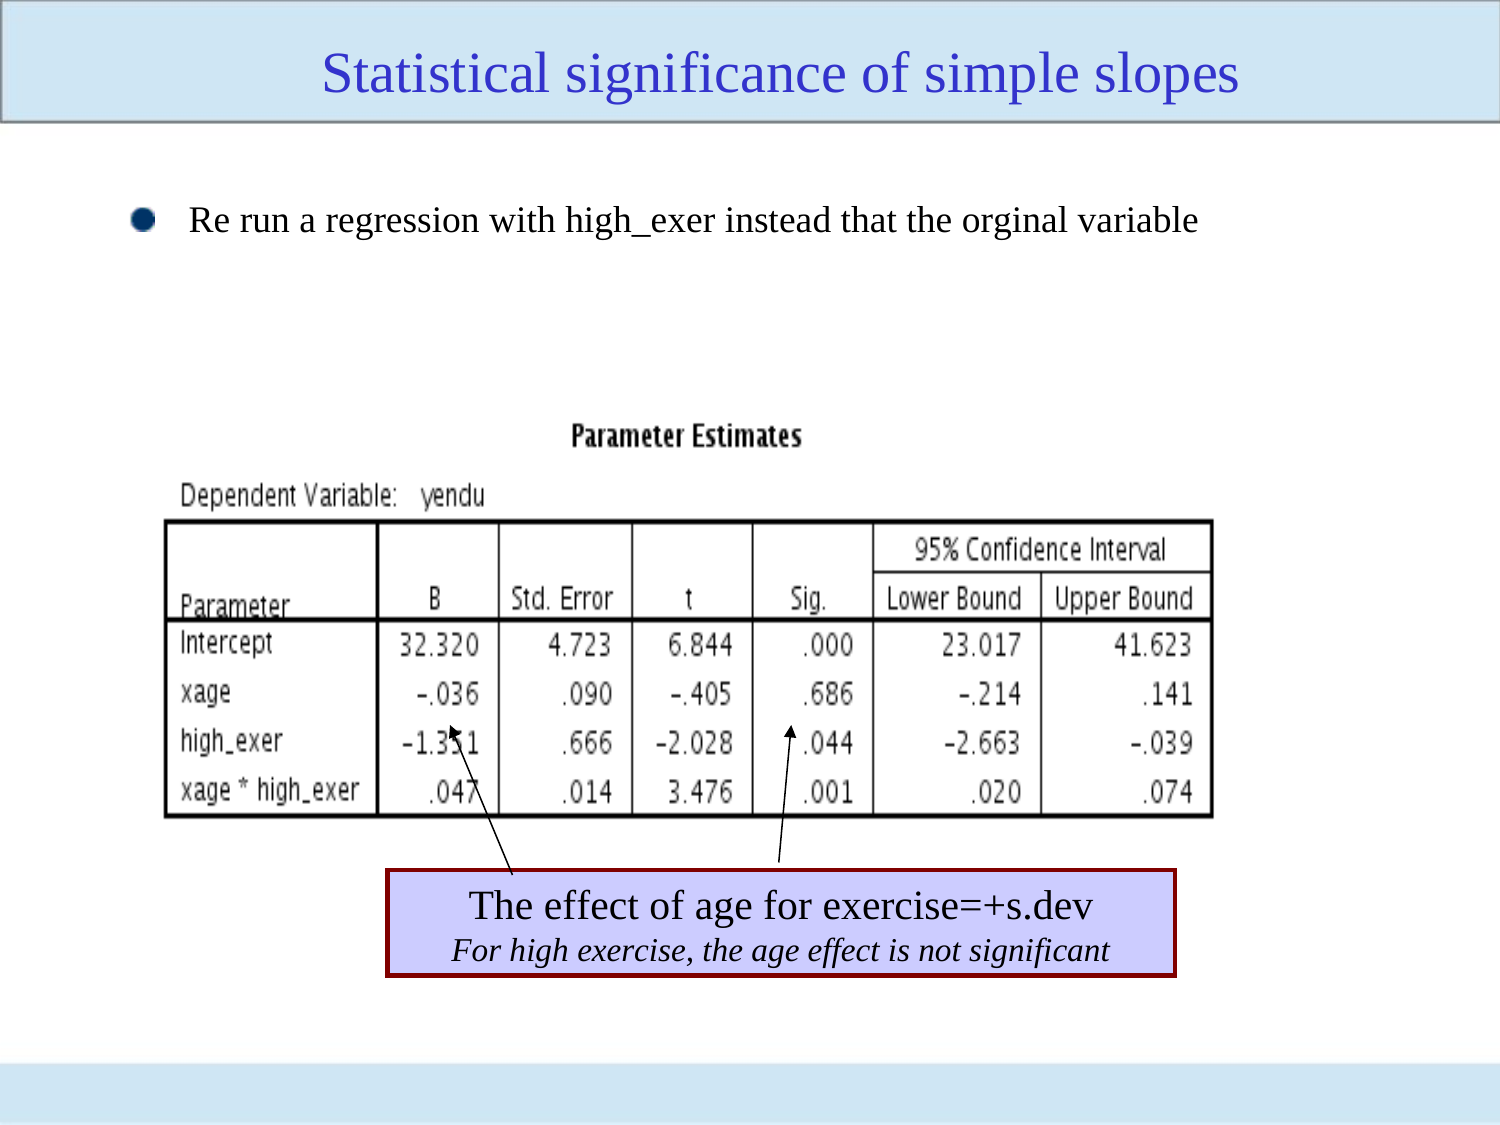

# Statistical significance of simple slopes
Re run a regression with high_exer instead that the orginal variable
The effect of age for exercise=+s.dev
For high exercise, the age effect is not significant